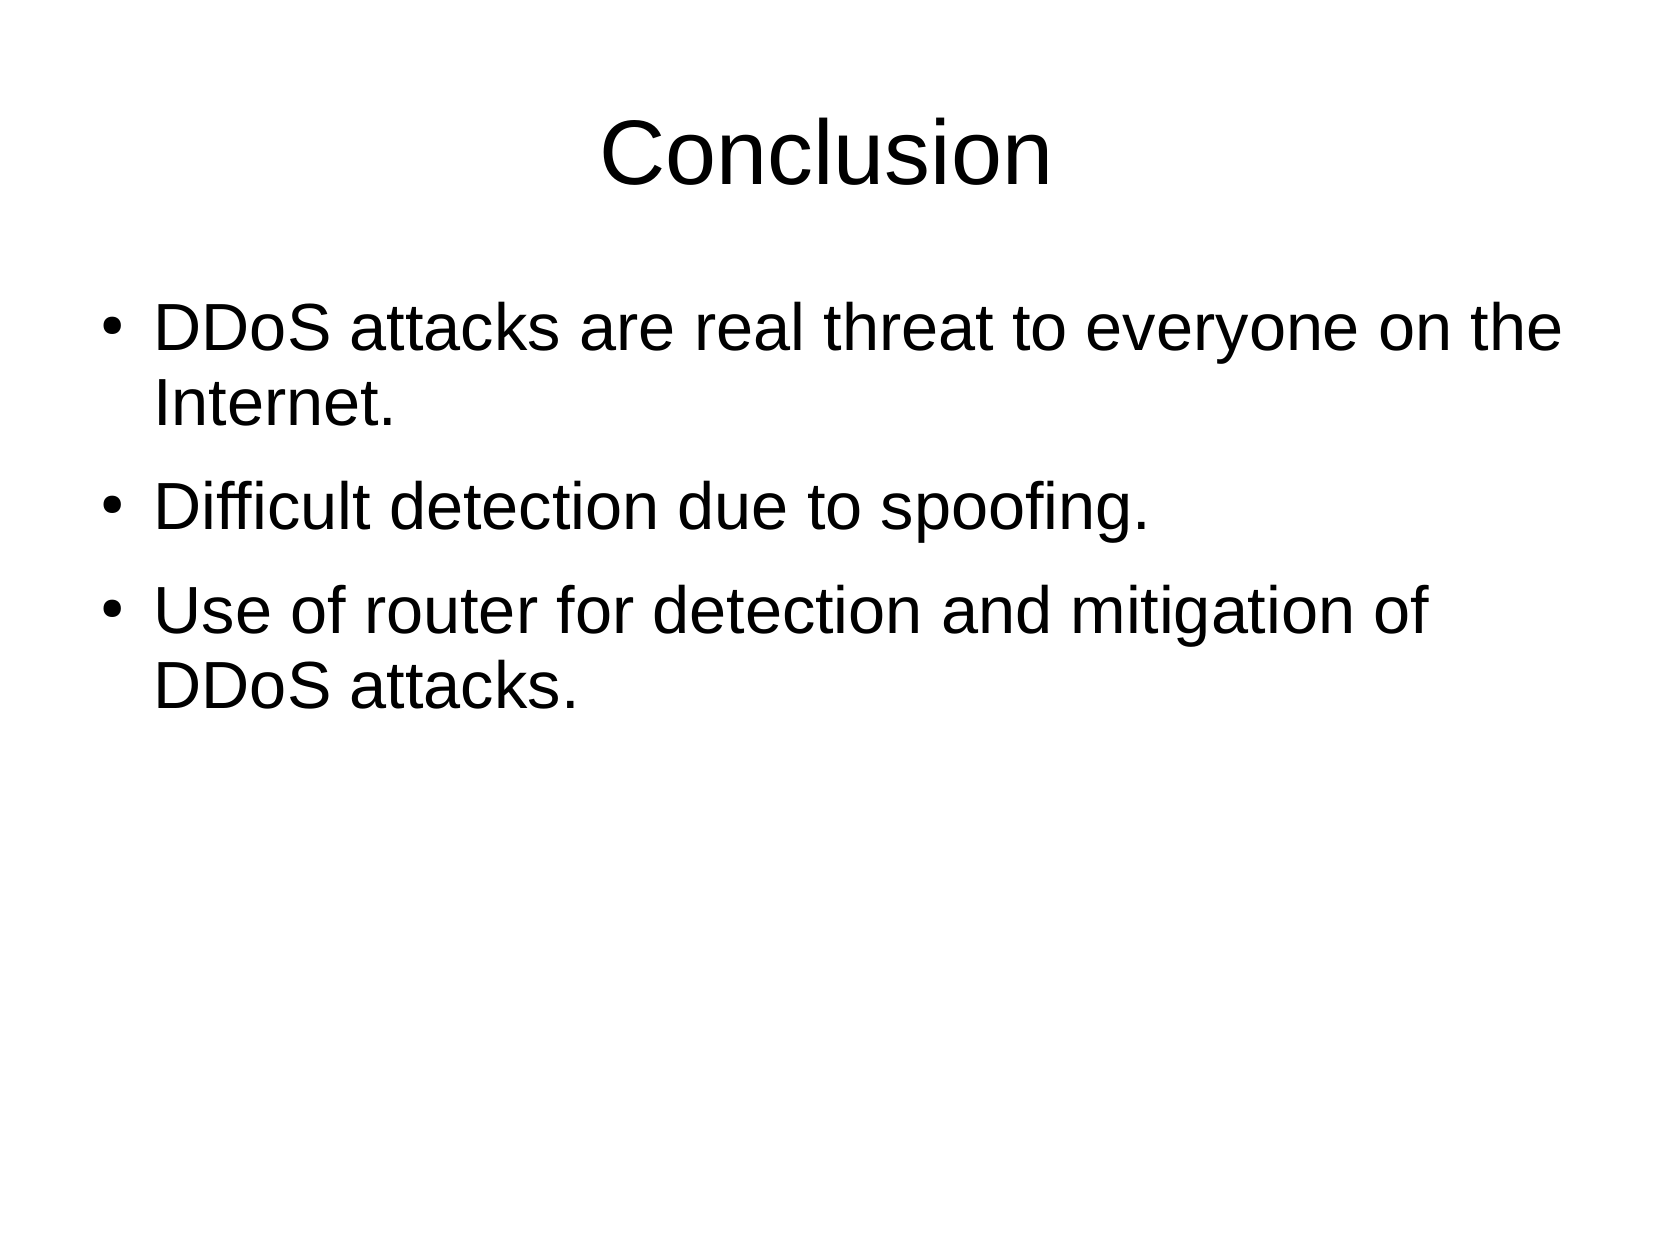

# Conclusion
DDoS attacks are real threat to everyone on the Internet.
Difficult detection due to spoofing.
Use of router for detection and mitigation of DDoS attacks.